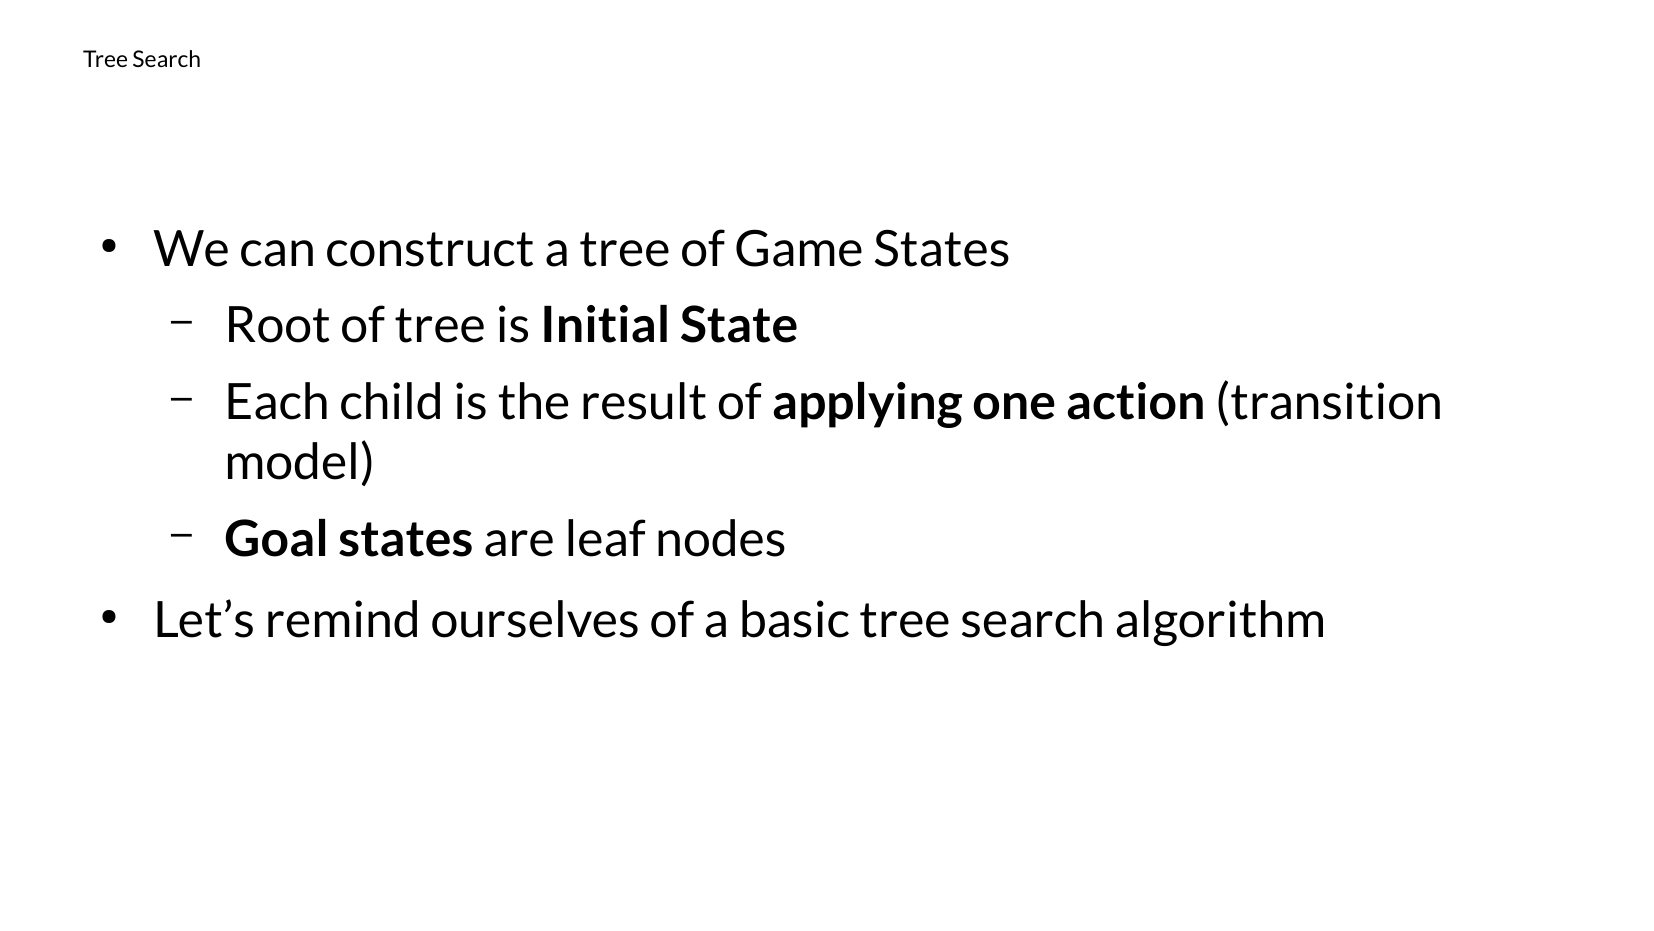

# Tree Search
We can construct a tree of Game States
Root of tree is Initial State
Each child is the result of applying one action (transition model)
Goal states are leaf nodes
Let’s remind ourselves of a basic tree search algorithm